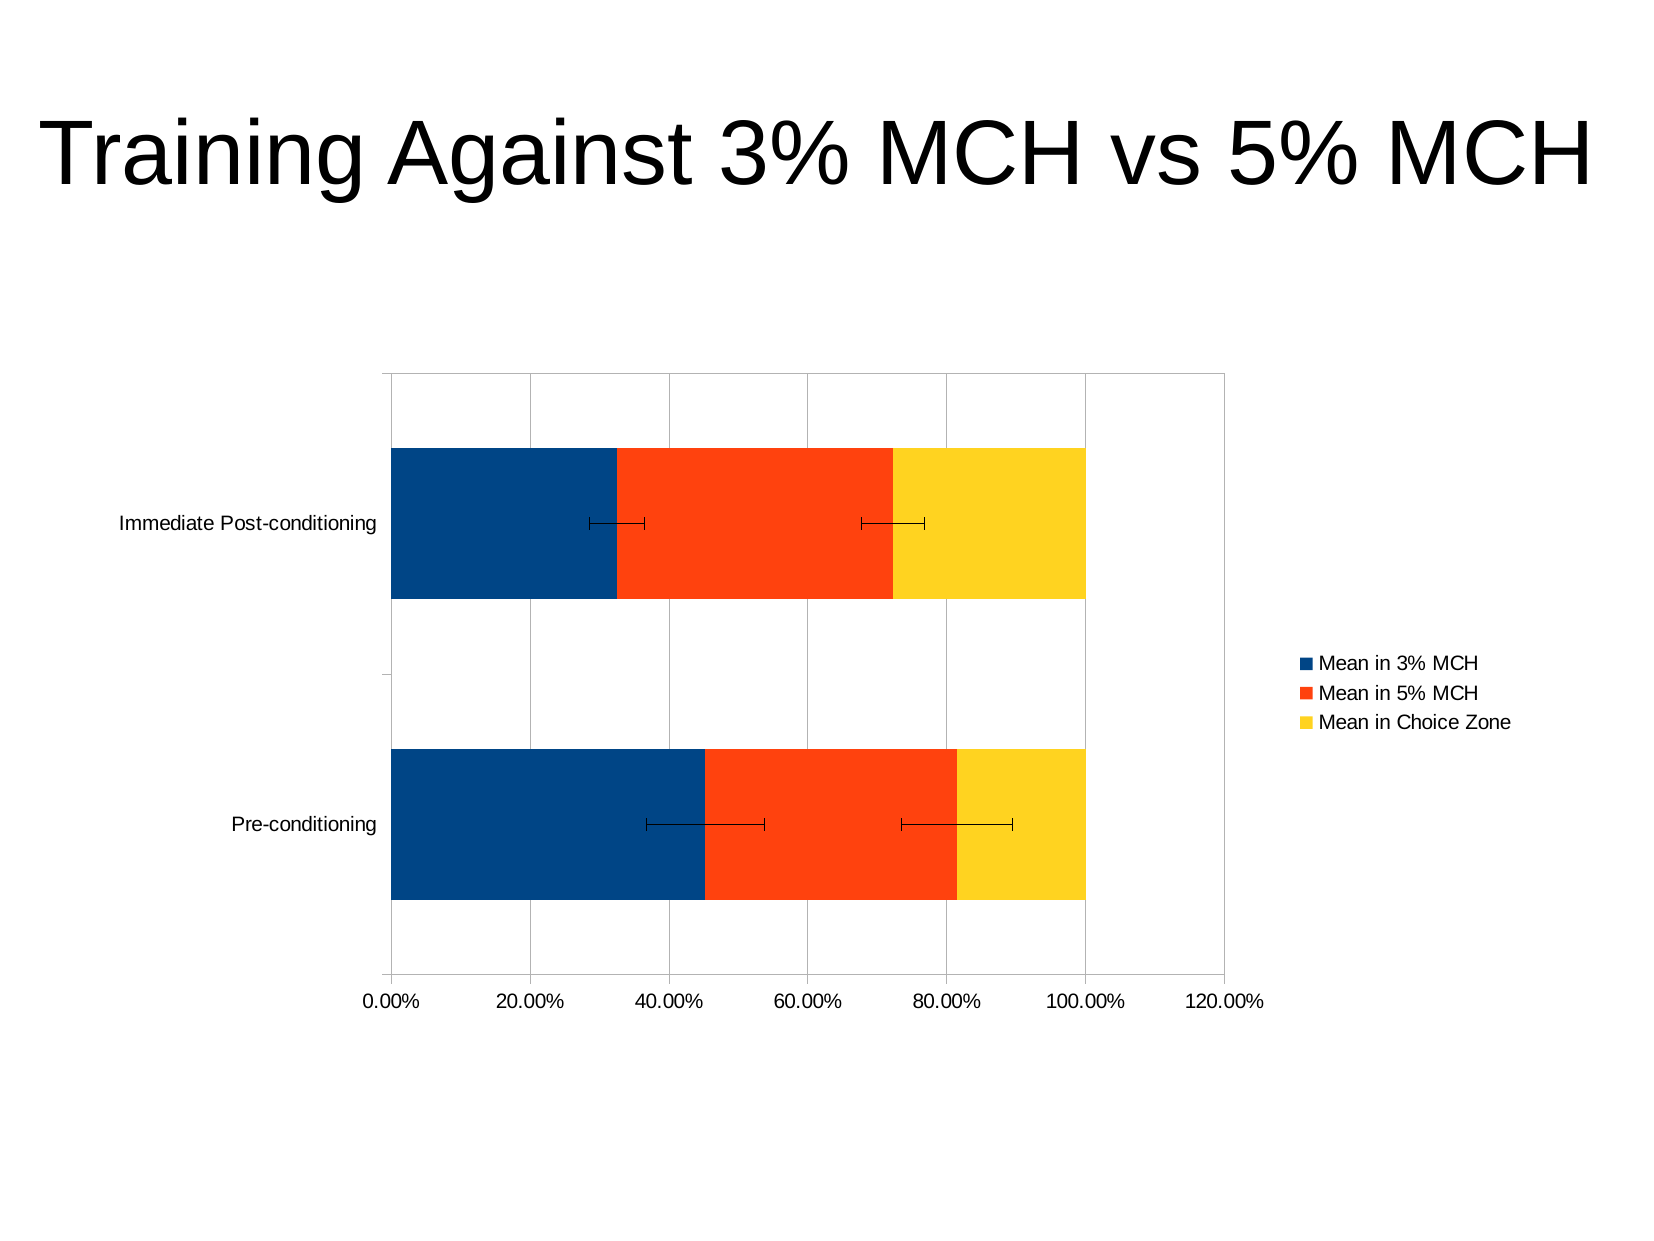

# Training Against 3% MCH vs 5% MCH
### Chart
| Category | Mean in 3% MCH | Mean in 5% MCH | Mean in Choice Zone |
|---|---|---|---|
| Pre-conditioning | 0.451851851851852 | 0.362962962962963 | 0.185185185185185 |
| Immediate Post-conditioning | 0.324747735351451 | 0.397872950349731 | 0.277379314298819 |